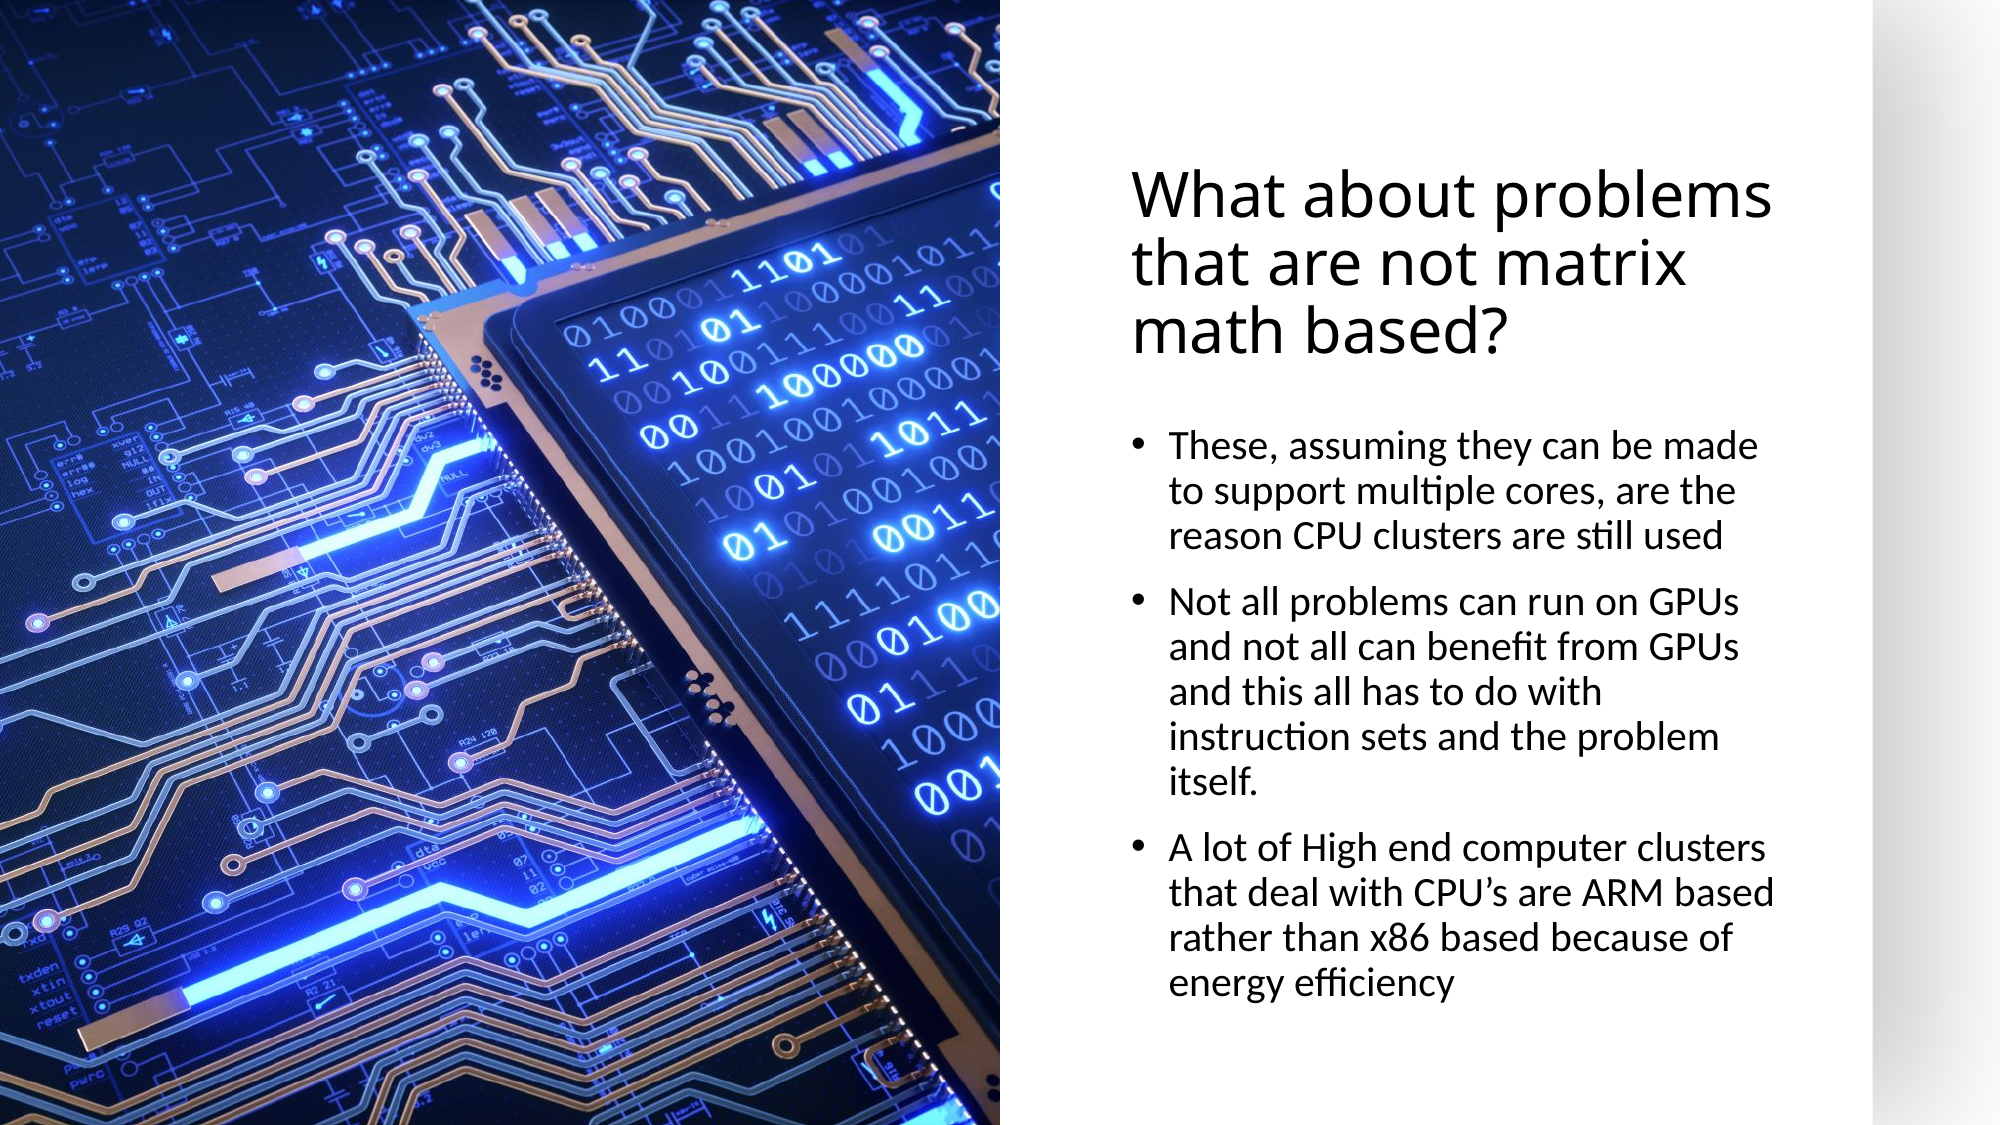

# What about problems that are not matrix math based?
These, assuming they can be made to support multiple cores, are the reason CPU clusters are still used
Not all problems can run on GPUs and not all can benefit from GPUs and this all has to do with instruction sets and the problem itself.
A lot of High end computer clusters that deal with CPU’s are ARM based rather than x86 based because of energy efficiency